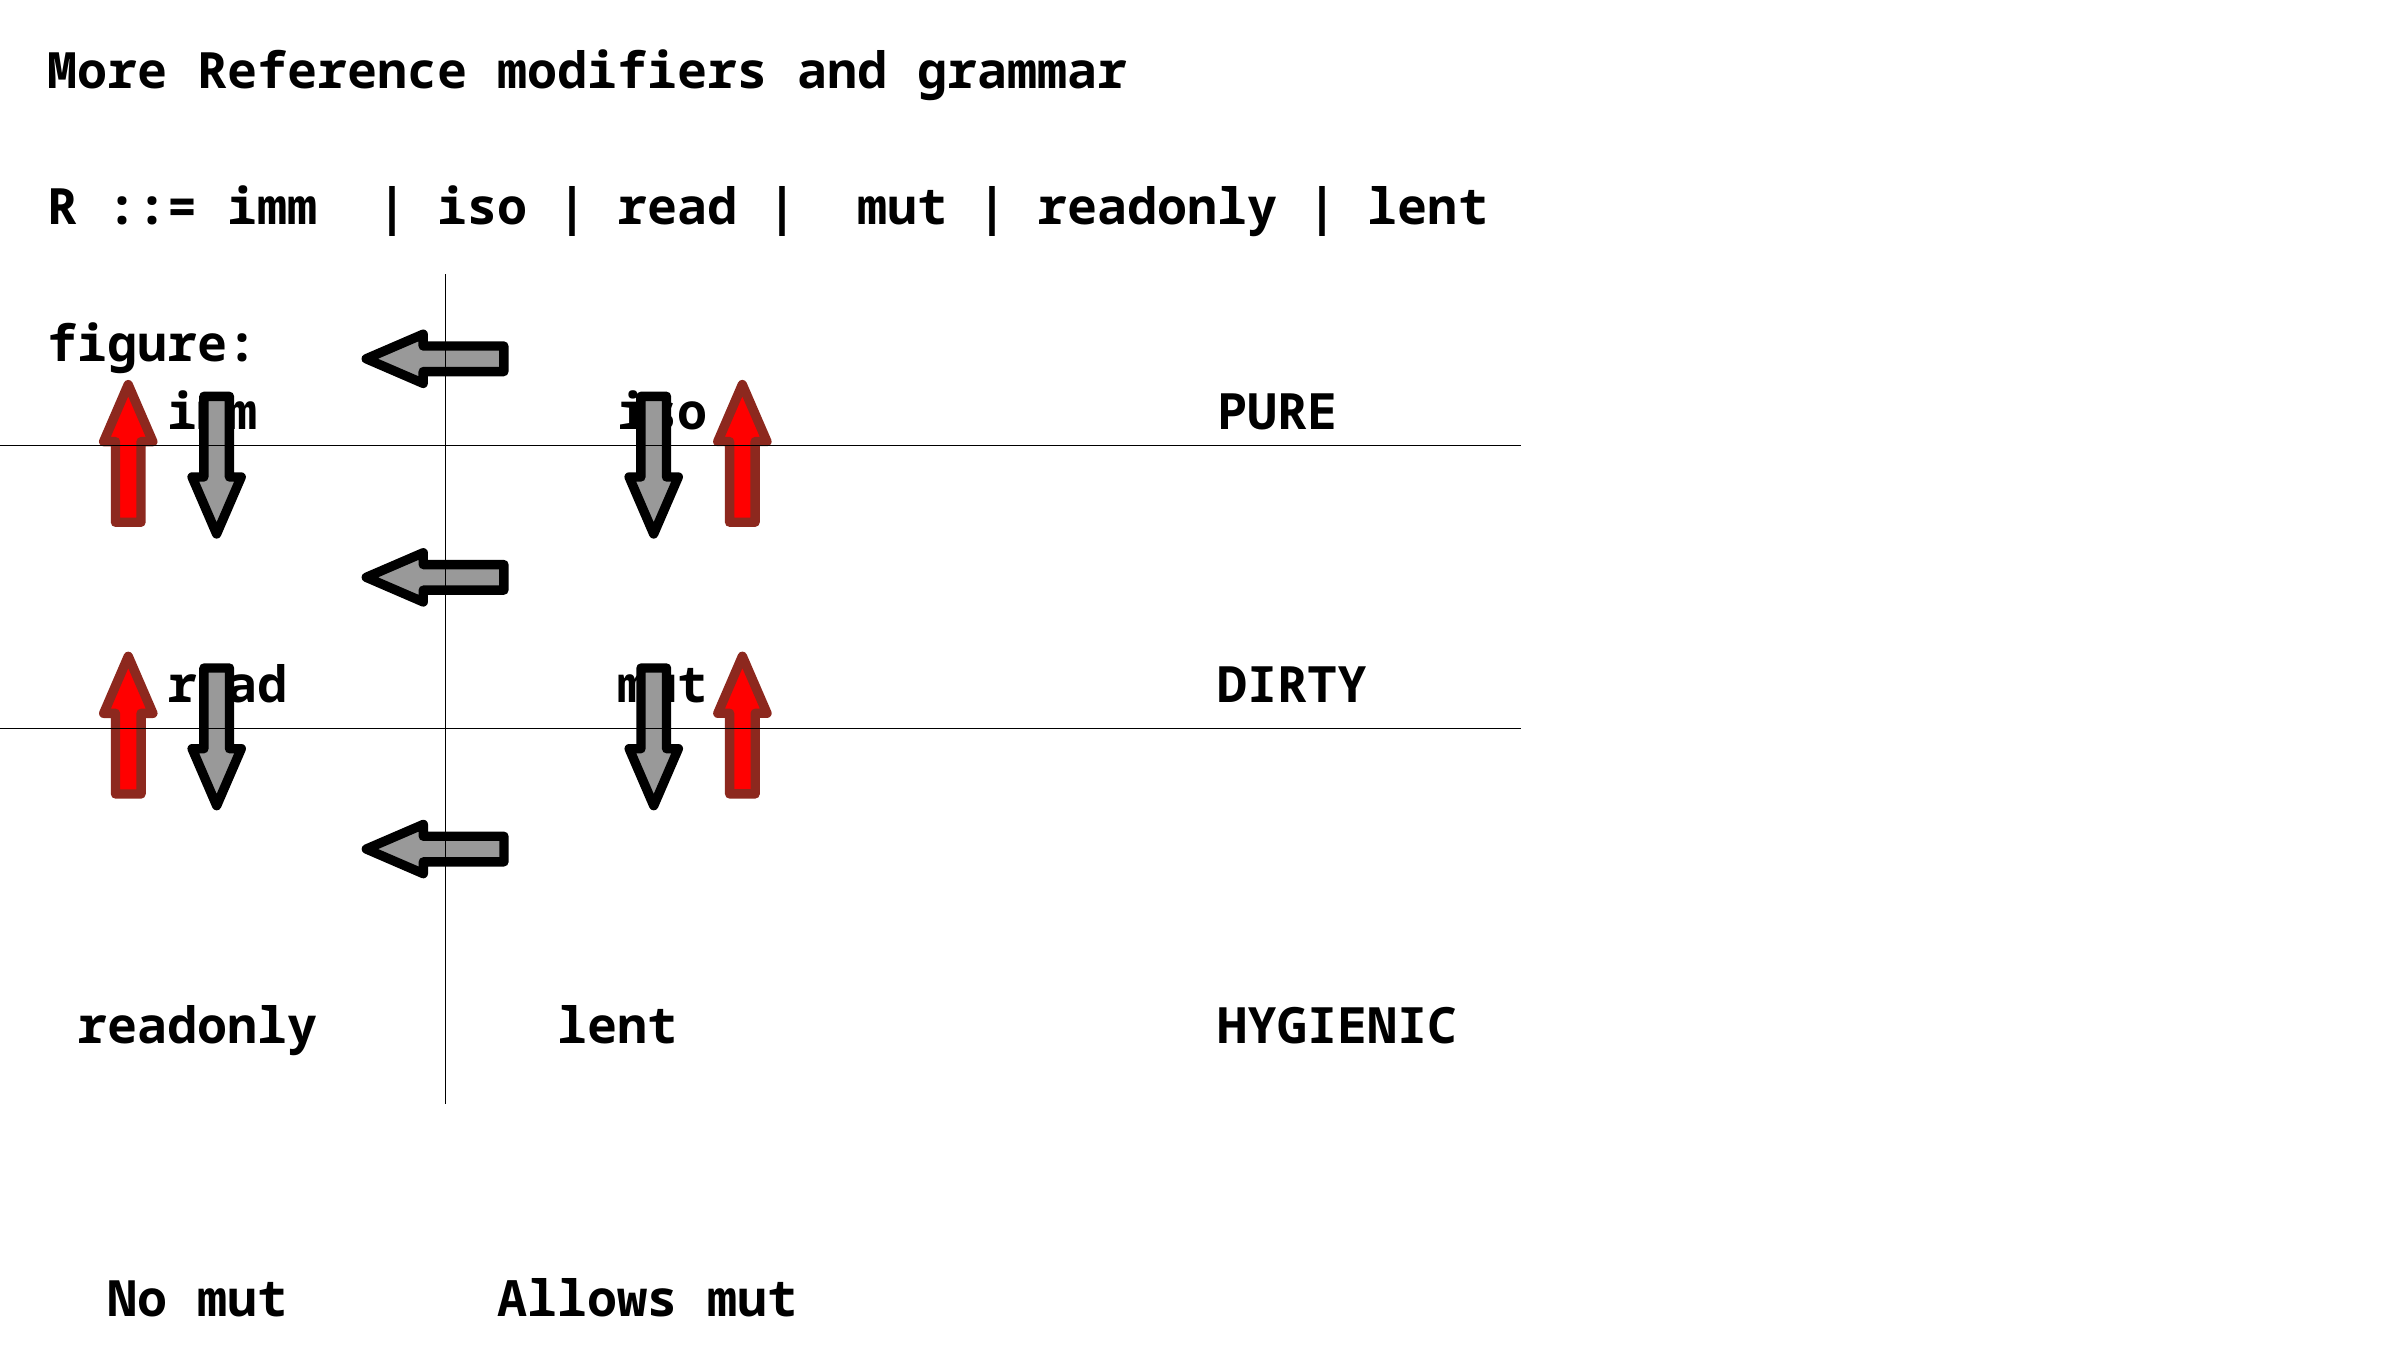

More Reference modifiers and grammar
R ::= imm | iso | read | mut | readonly | lent
figure:
 imm iso PURE
 read mut DIRTY
 readonly lent HYGIENIC
 No mut Allows mut
readonly and lent can be in input for imm/iso promotions, making them more flexible.
Mostly only for references: List[lent Person] or List[readonly Person ] are problematic